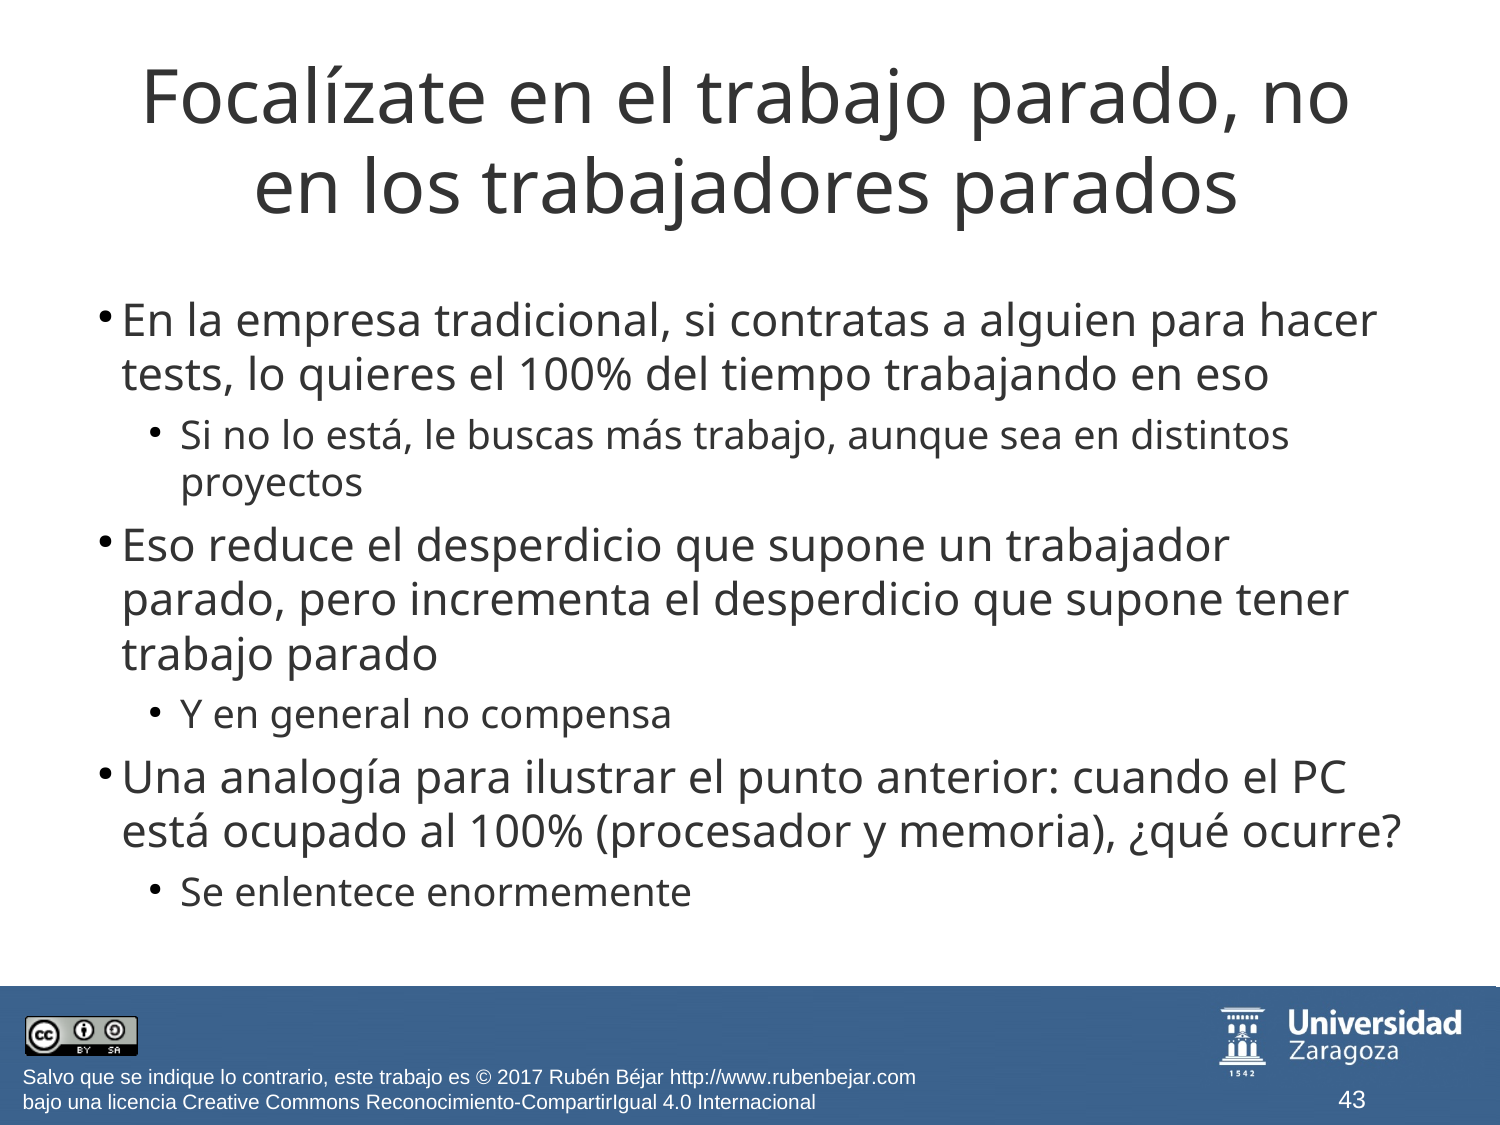

# Focalízate en el trabajo parado, no en los trabajadores parados
En la empresa tradicional, si contratas a alguien para hacer tests, lo quieres el 100% del tiempo trabajando en eso
Si no lo está, le buscas más trabajo, aunque sea en distintos proyectos
Eso reduce el desperdicio que supone un trabajador parado, pero incrementa el desperdicio que supone tener trabajo parado
Y en general no compensa
Una analogía para ilustrar el punto anterior: cuando el PC está ocupado al 100% (procesador y memoria), ¿qué ocurre?
Se enlentece enormemente